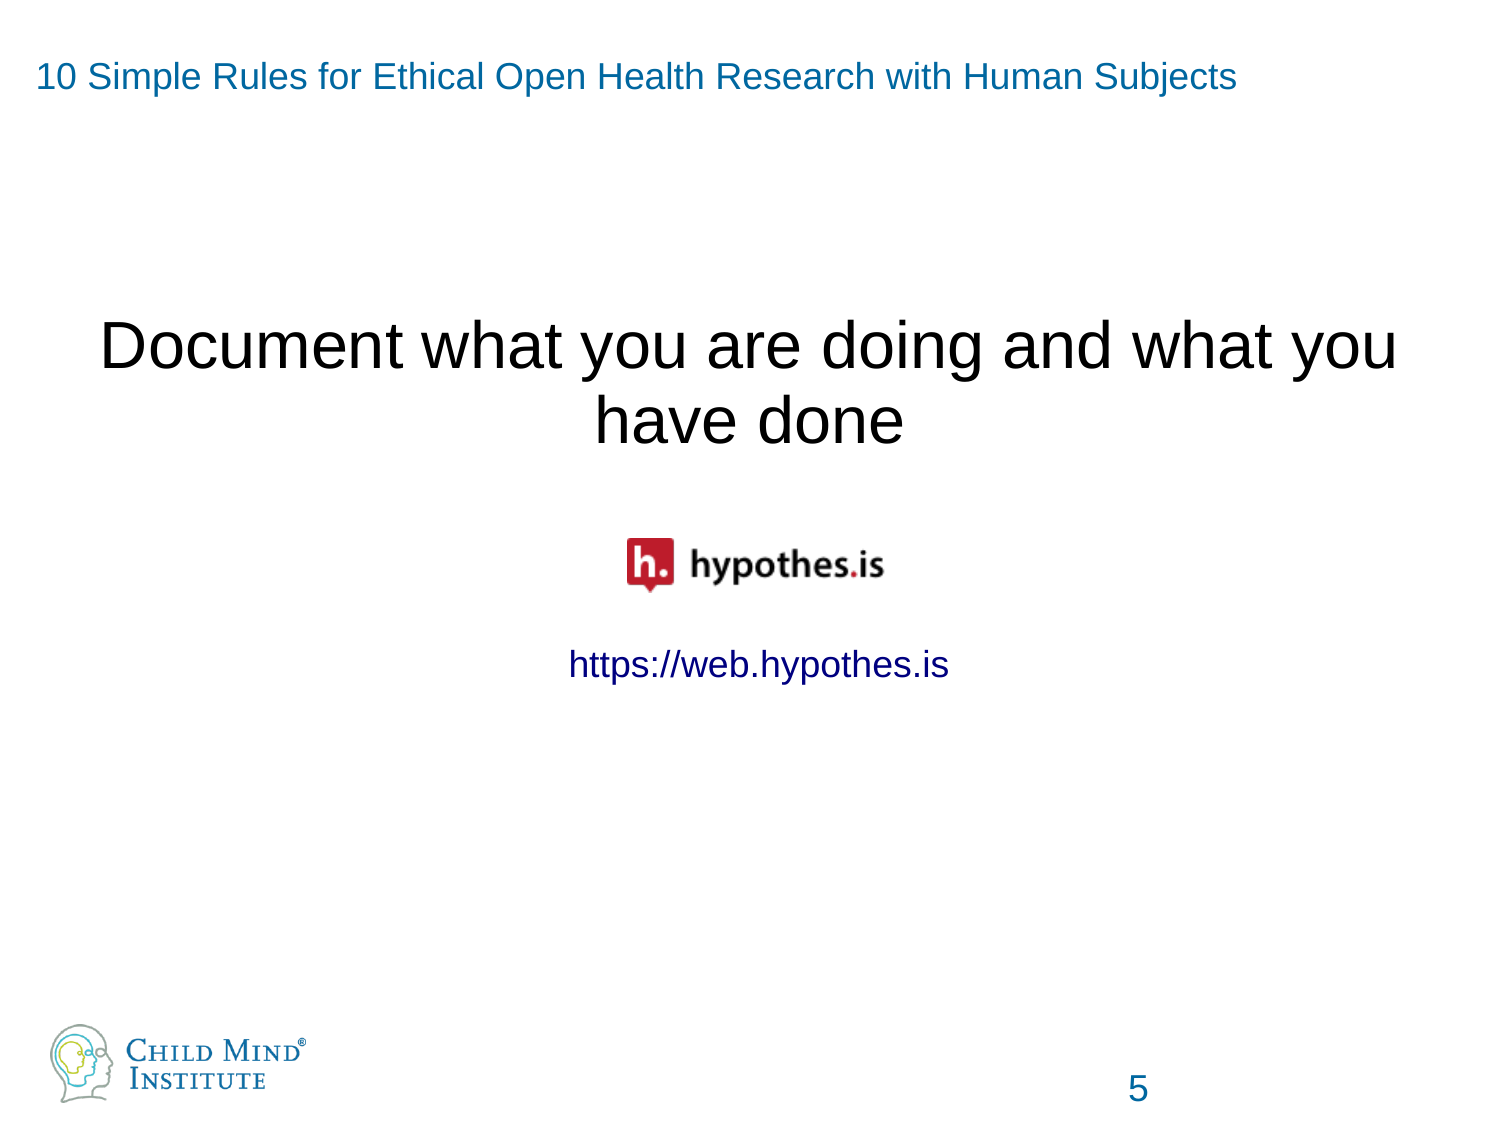

10 Simple Rules for Ethical Open Health Research with Human Subjects
#
Document what you are doing and what you have done
https://web.hypothes.is